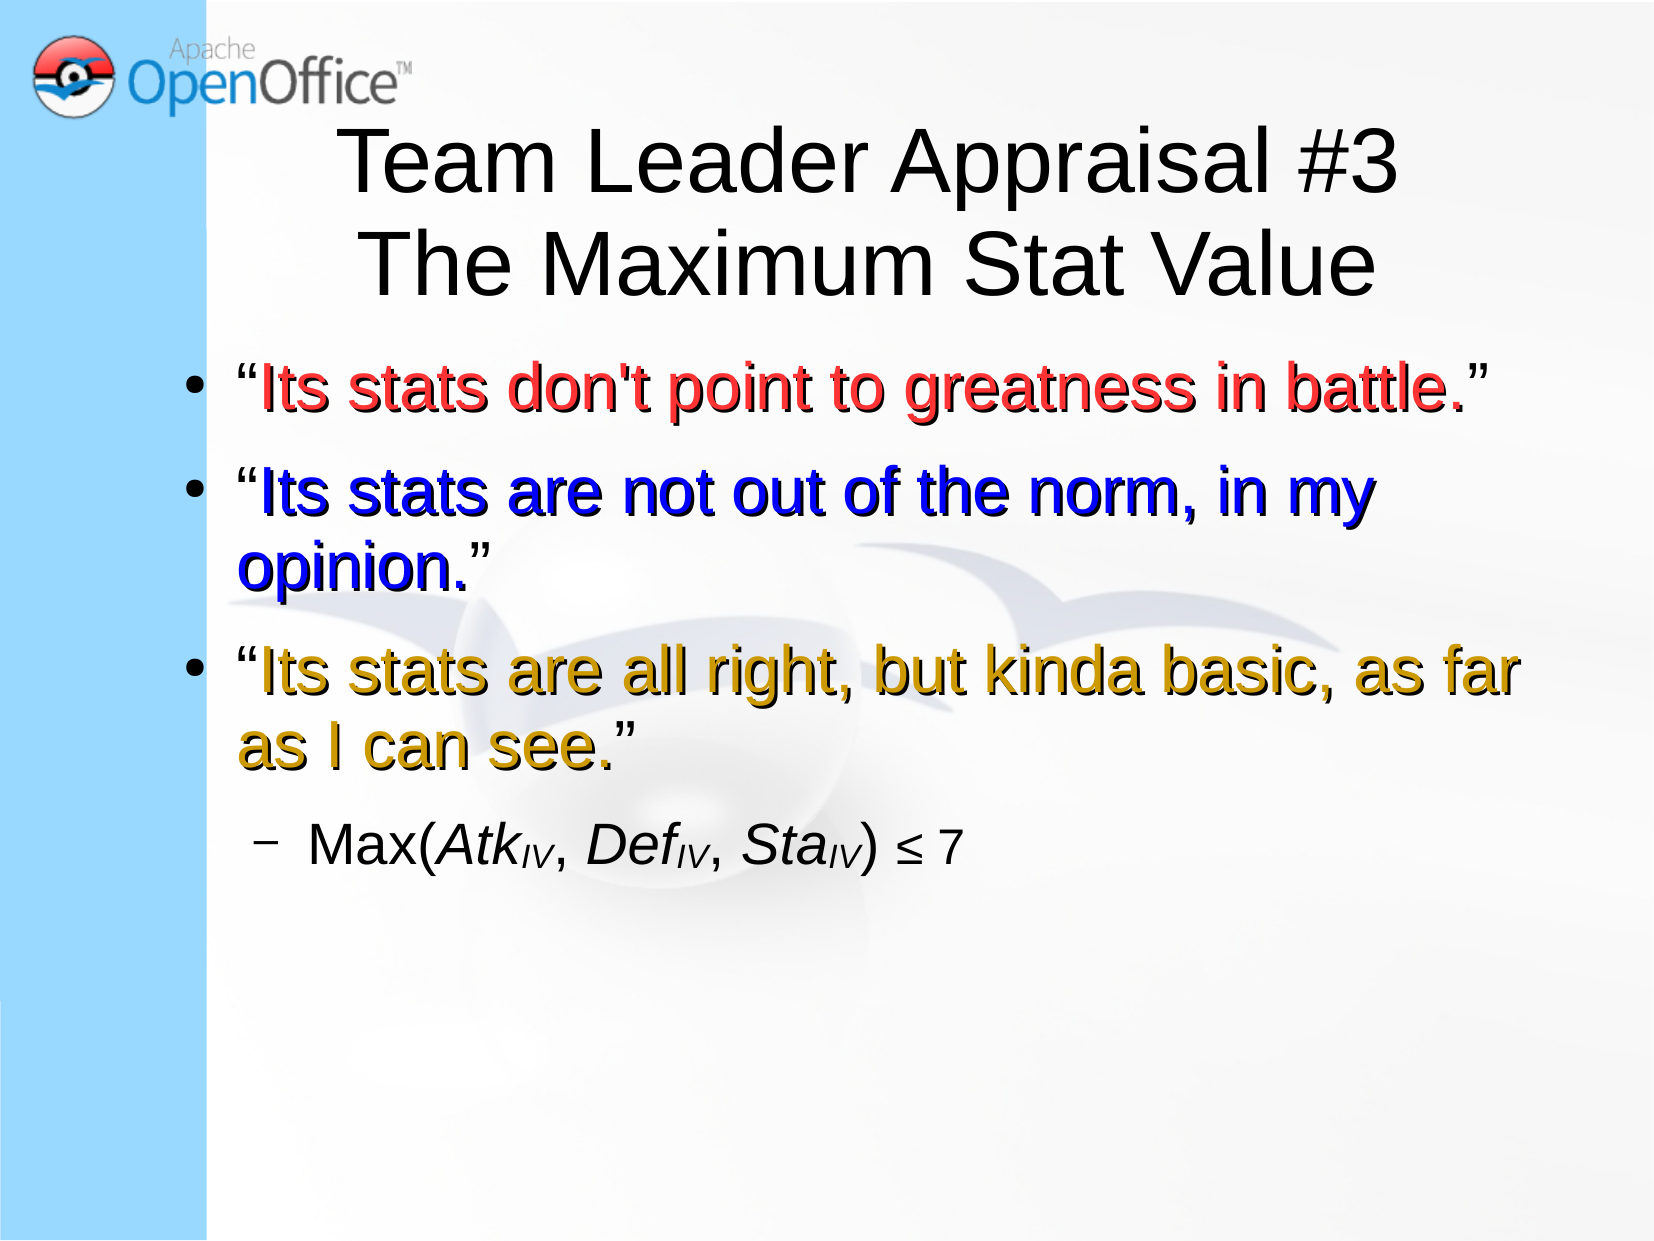

# Team Leader Appraisal #3 The Maximum Stat Value
“Its stats don't point to greatness in battle.”
“Its stats are not out of the norm, in my opinion.”
“Its stats are all right, but kinda basic, as far as I can see.”
Max(AtkIV, DefIV, StaIV) ≤ 7